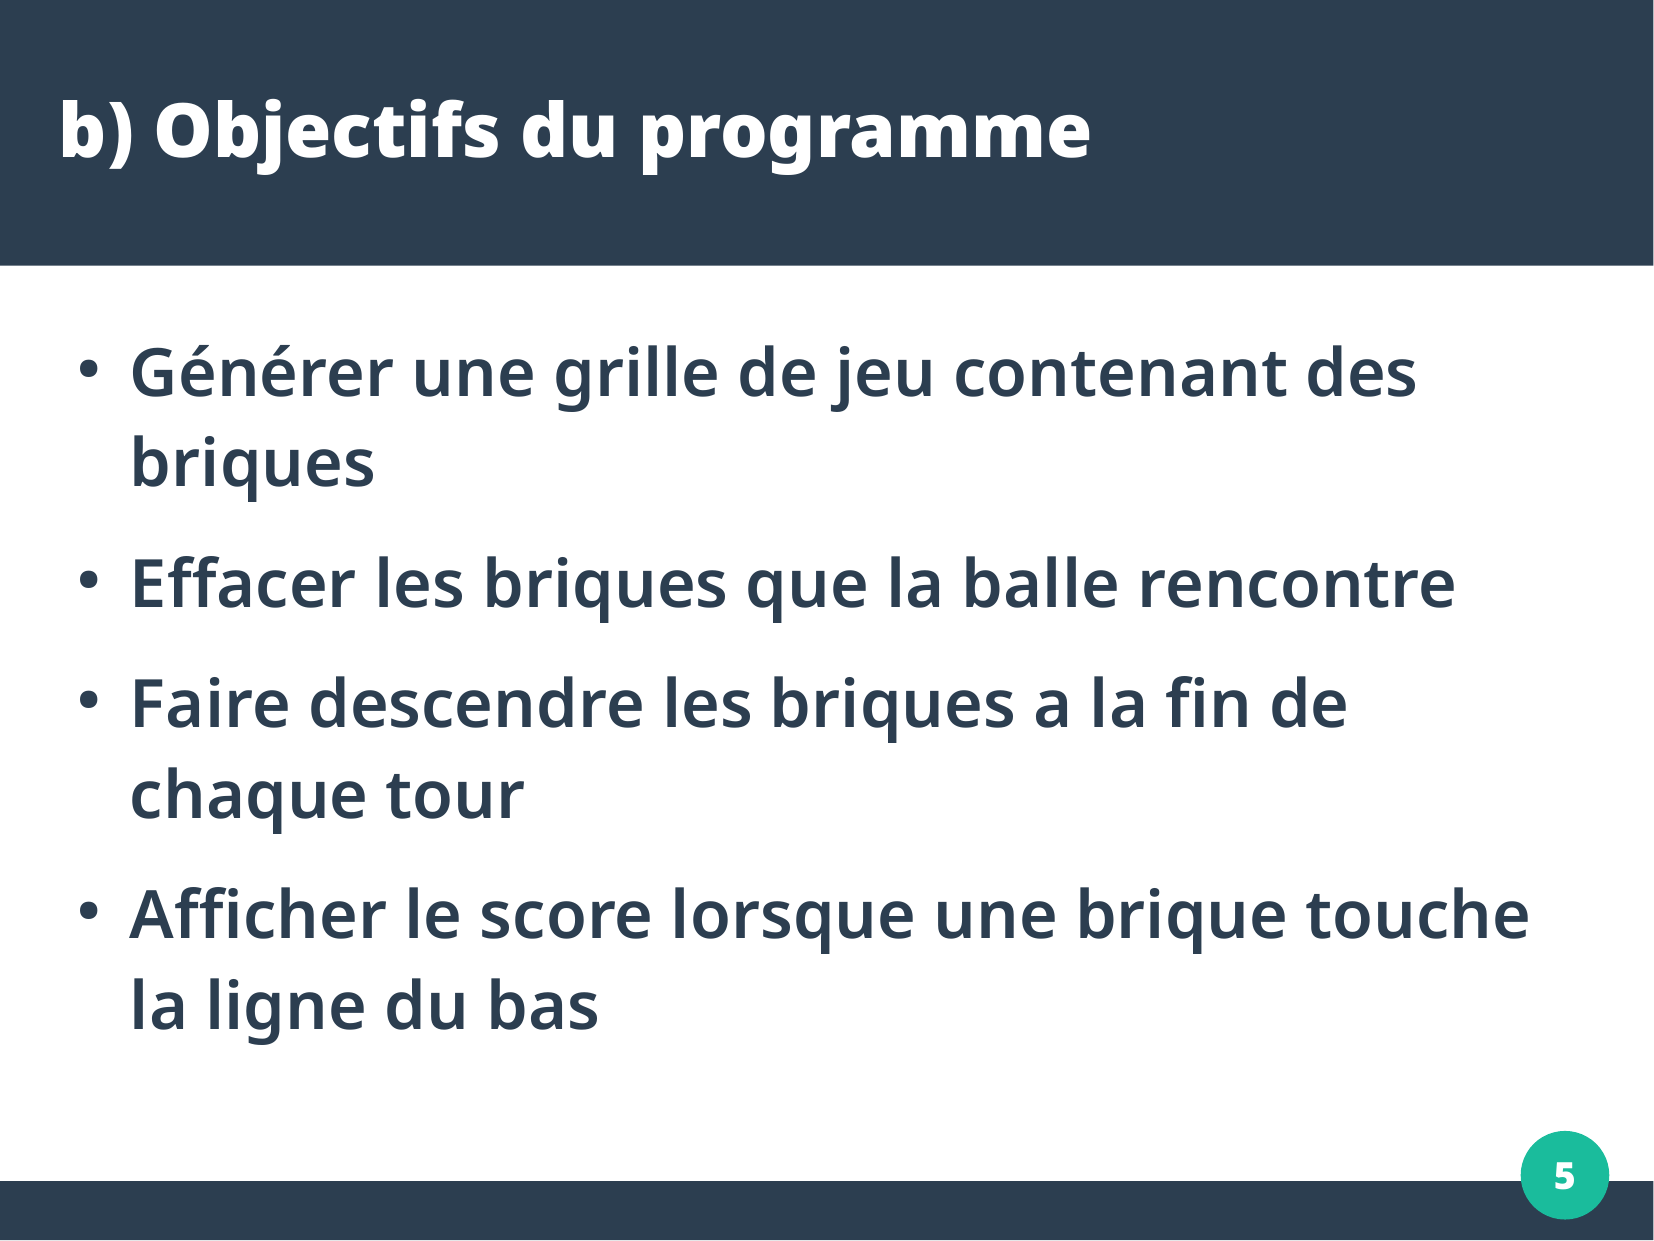

# b) Objectifs du programme
Générer une grille de jeu contenant des briques
Effacer les briques que la balle rencontre
Faire descendre les briques a la fin de chaque tour
Afficher le score lorsque une brique touche la ligne du bas
5